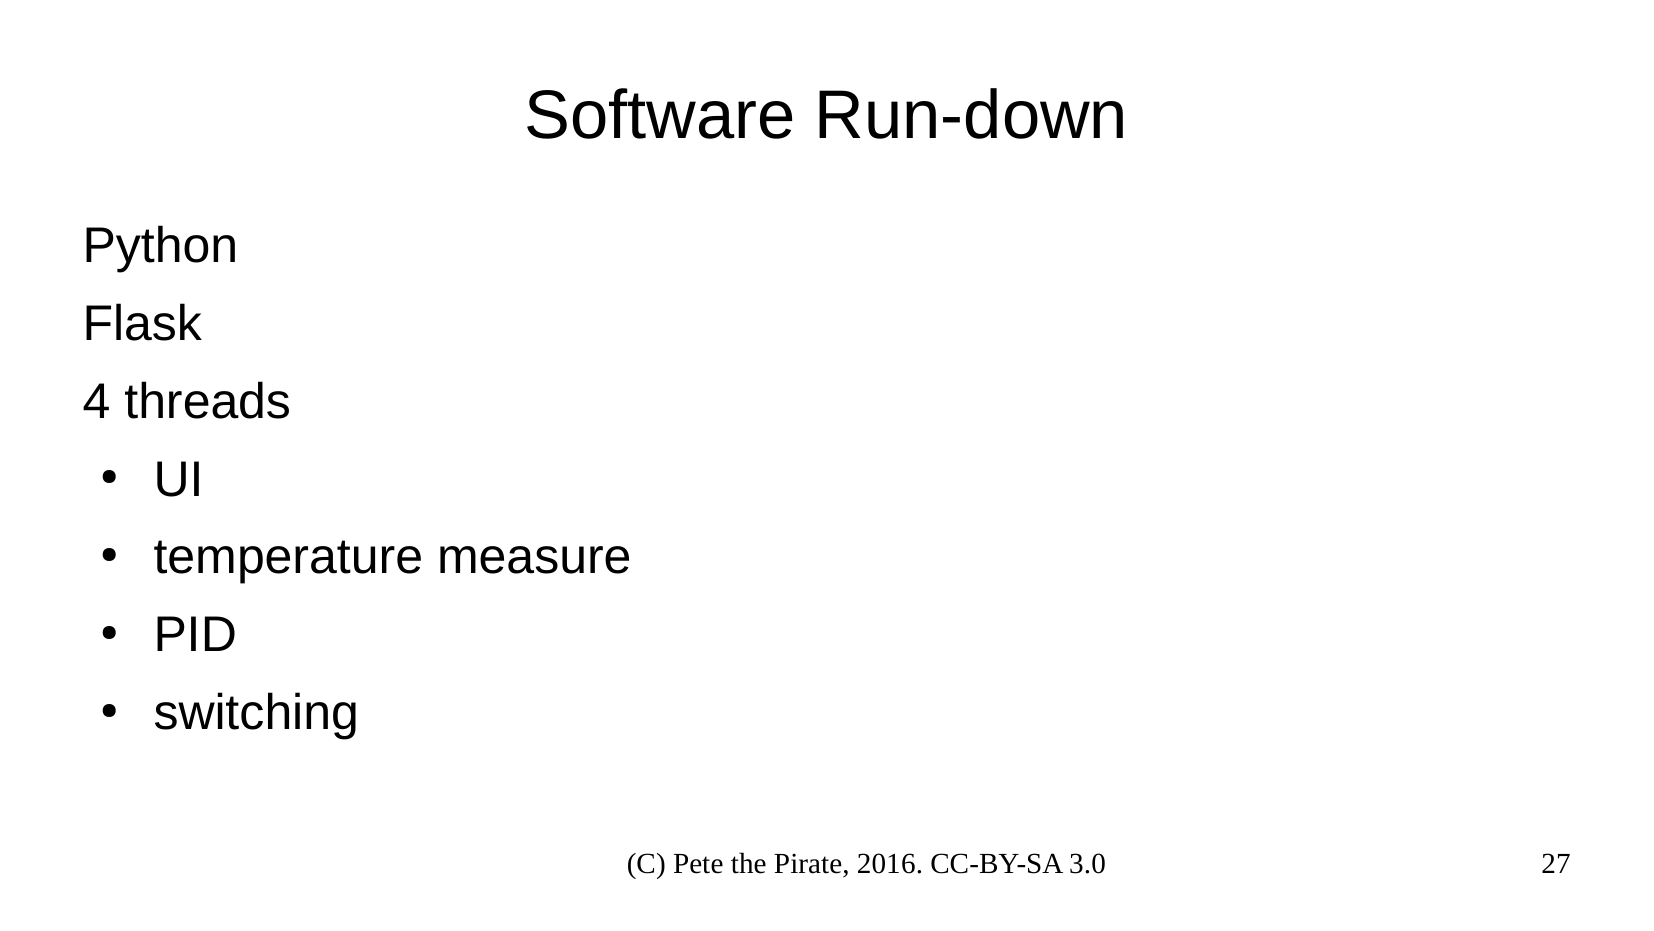

# Software Run-down
Python
Flask
4 threads
UI
temperature measure
PID
switching
(C) Pete the Pirate, 2016. CC-BY-SA 3.0
27